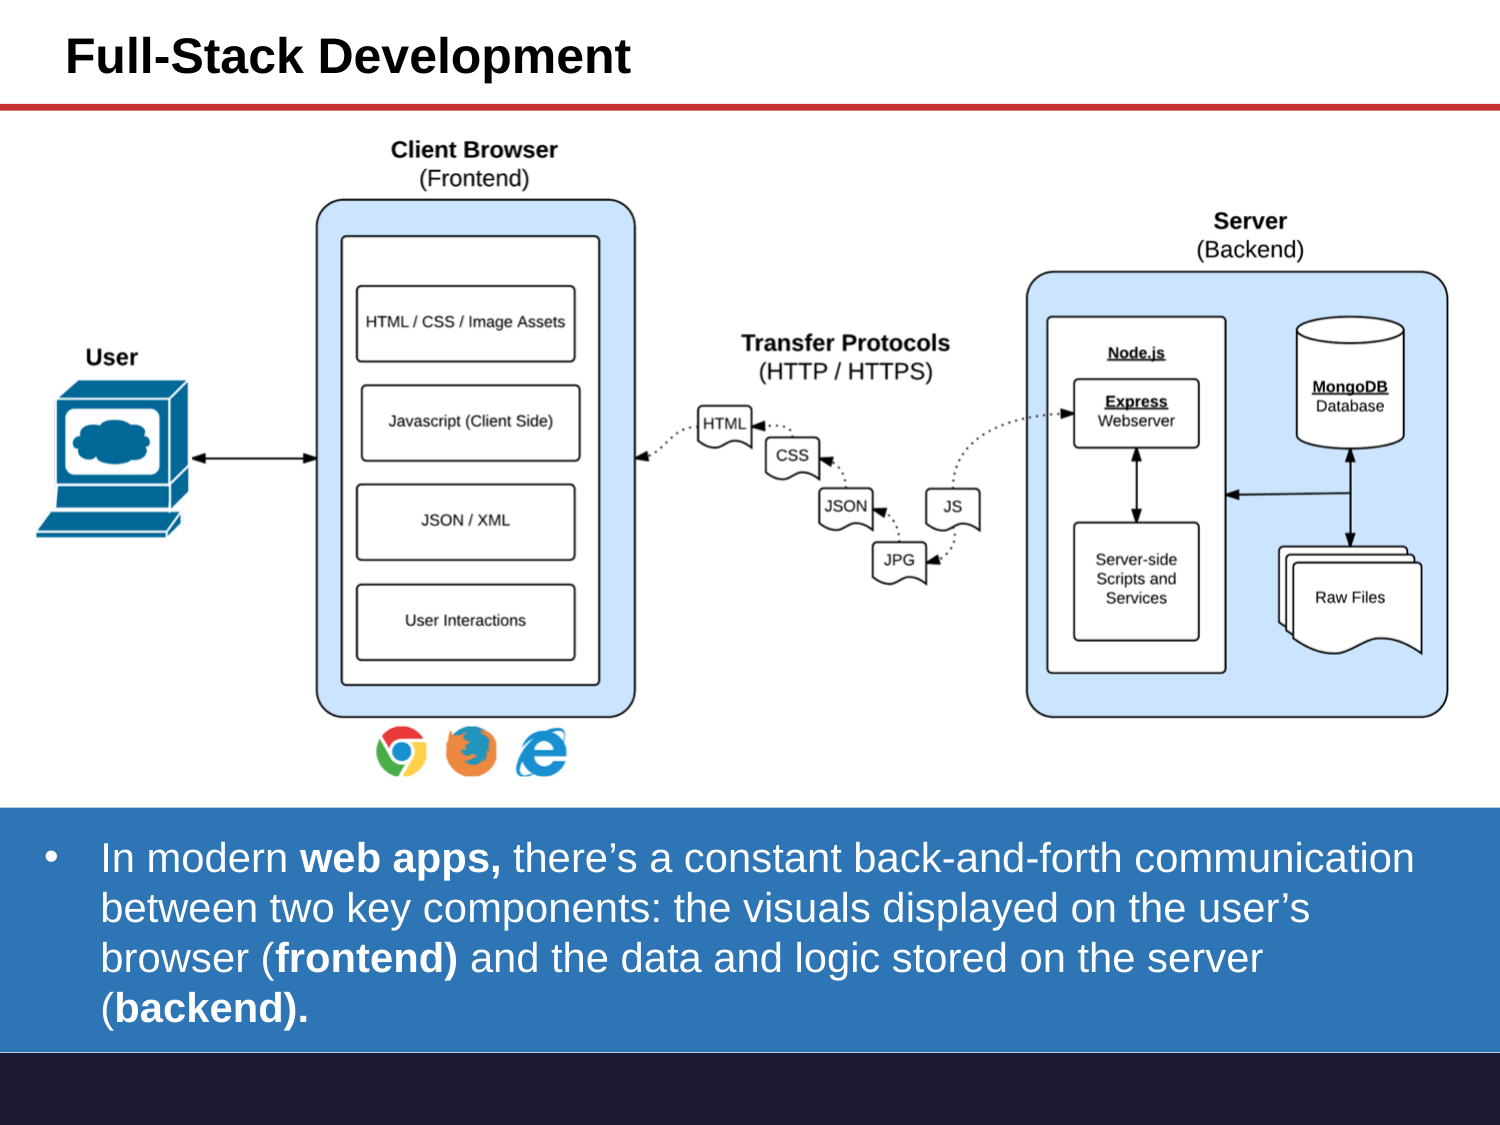

# Full-Stack Development
In modern web apps, there’s a constant back-and-forth communication between two key components: the visuals displayed on the user’s browser (frontend) and the data and logic stored on the server (backend).